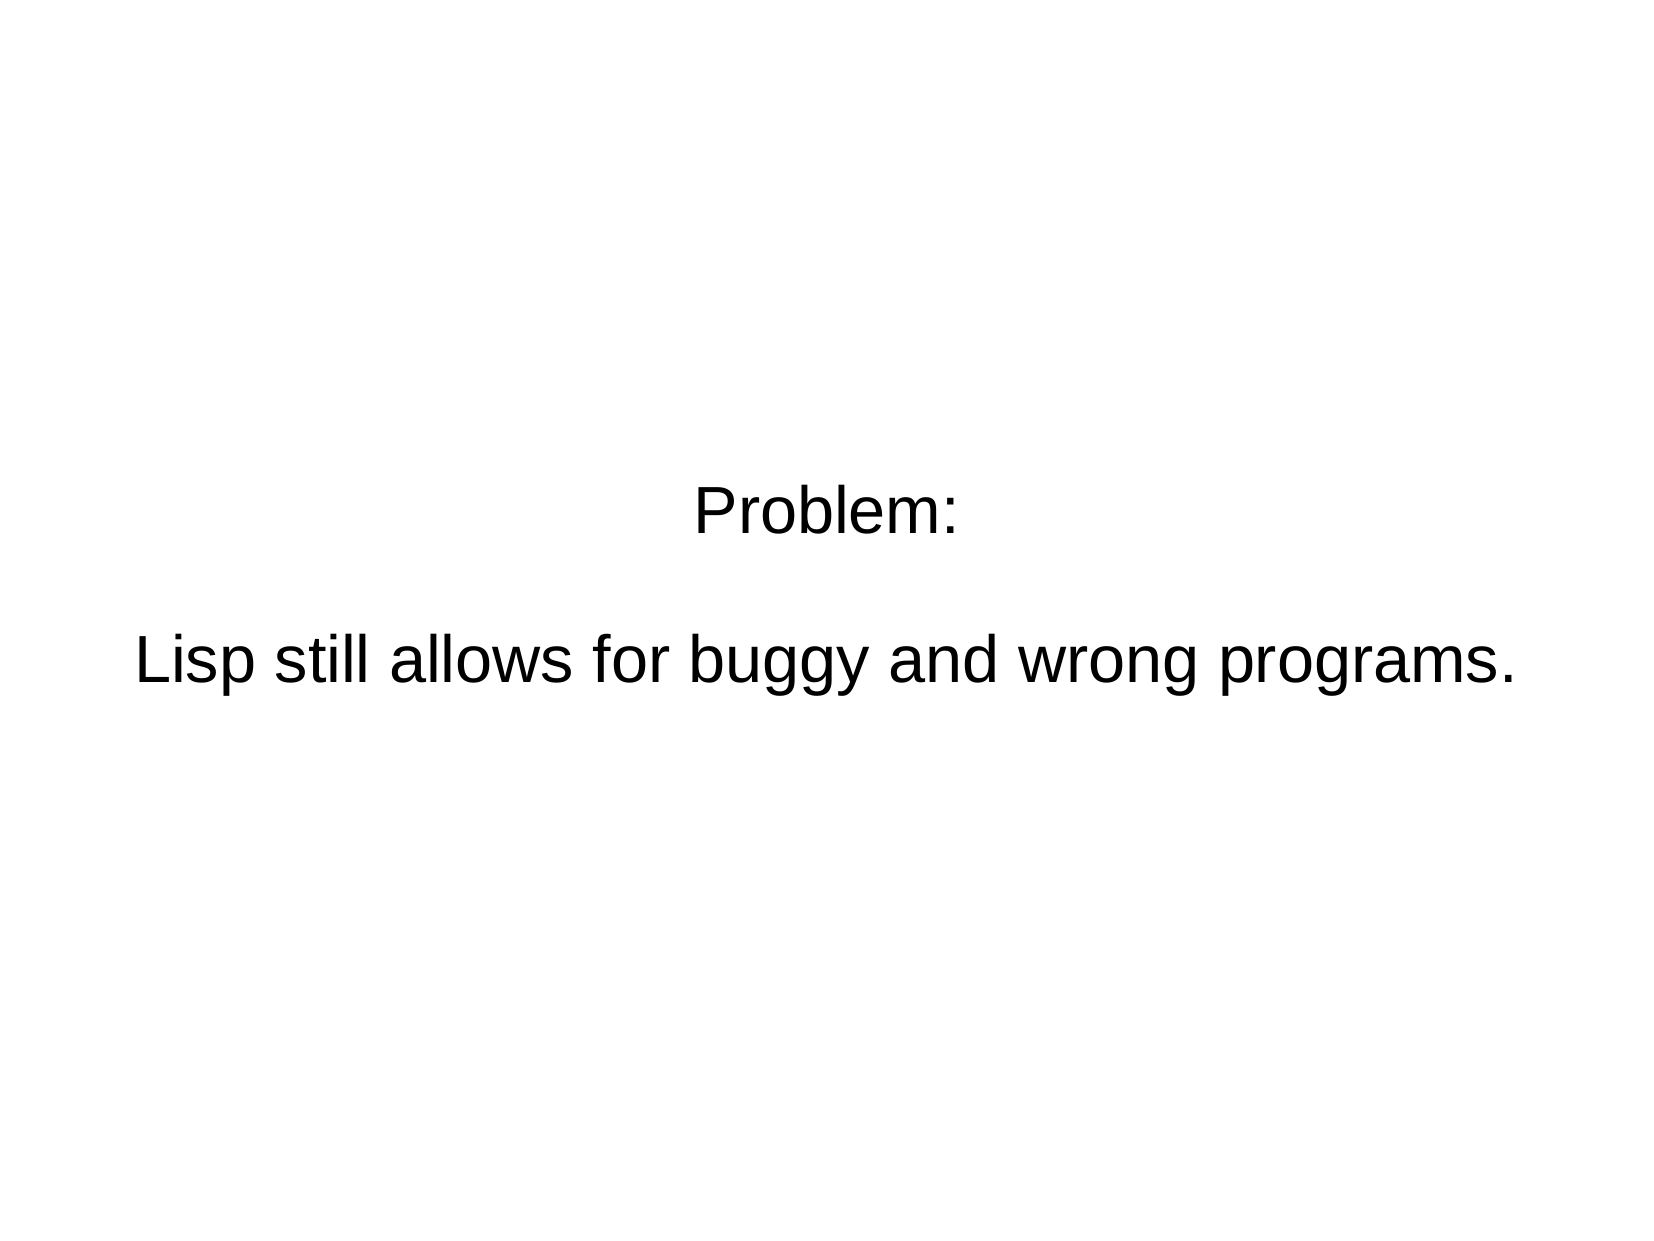

# Problem:
Lisp still allows for buggy and wrong programs.